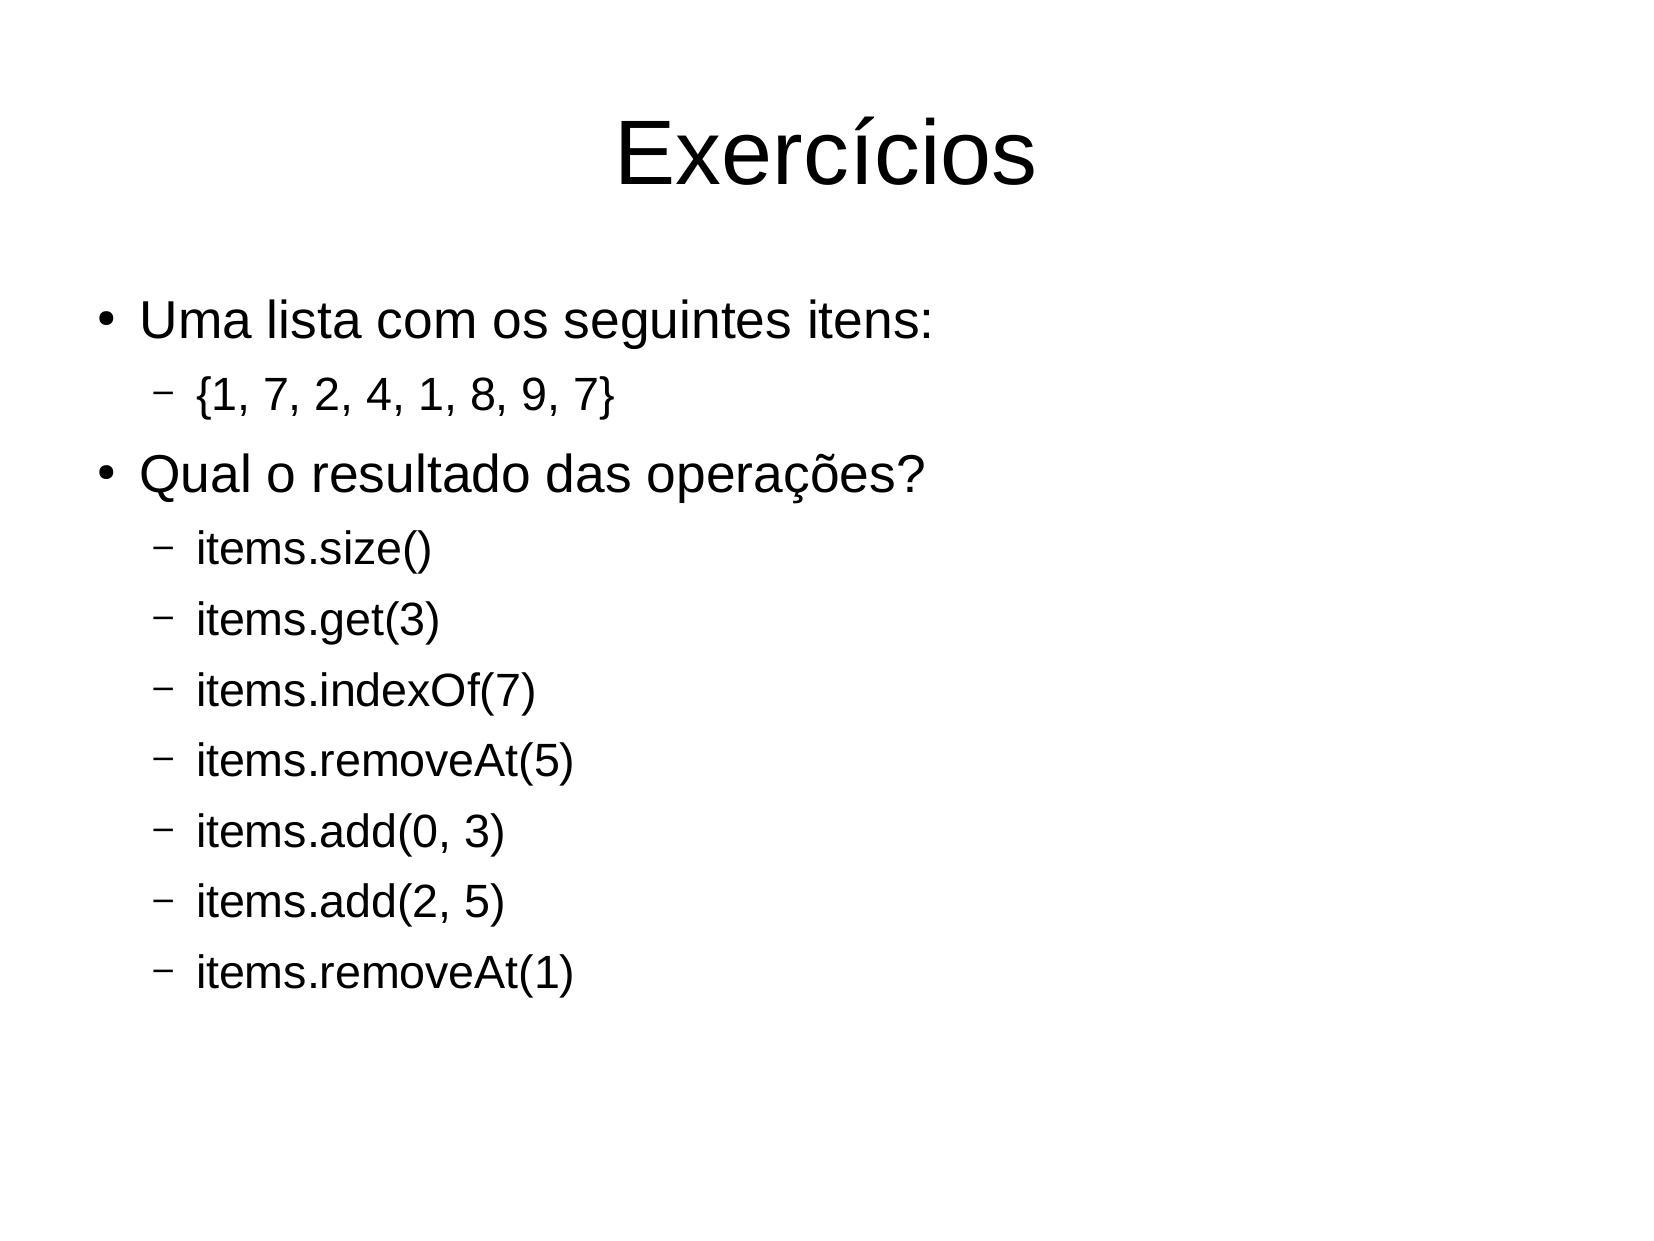

# Exercícios
Uma lista com os seguintes itens:
{1, 7, 2, 4, 1, 8, 9, 7}
Qual o resultado das operações?
items.size()
items.get(3)
items.indexOf(7)
items.removeAt(5)
items.add(0, 3)
items.add(2, 5)
items.removeAt(1)